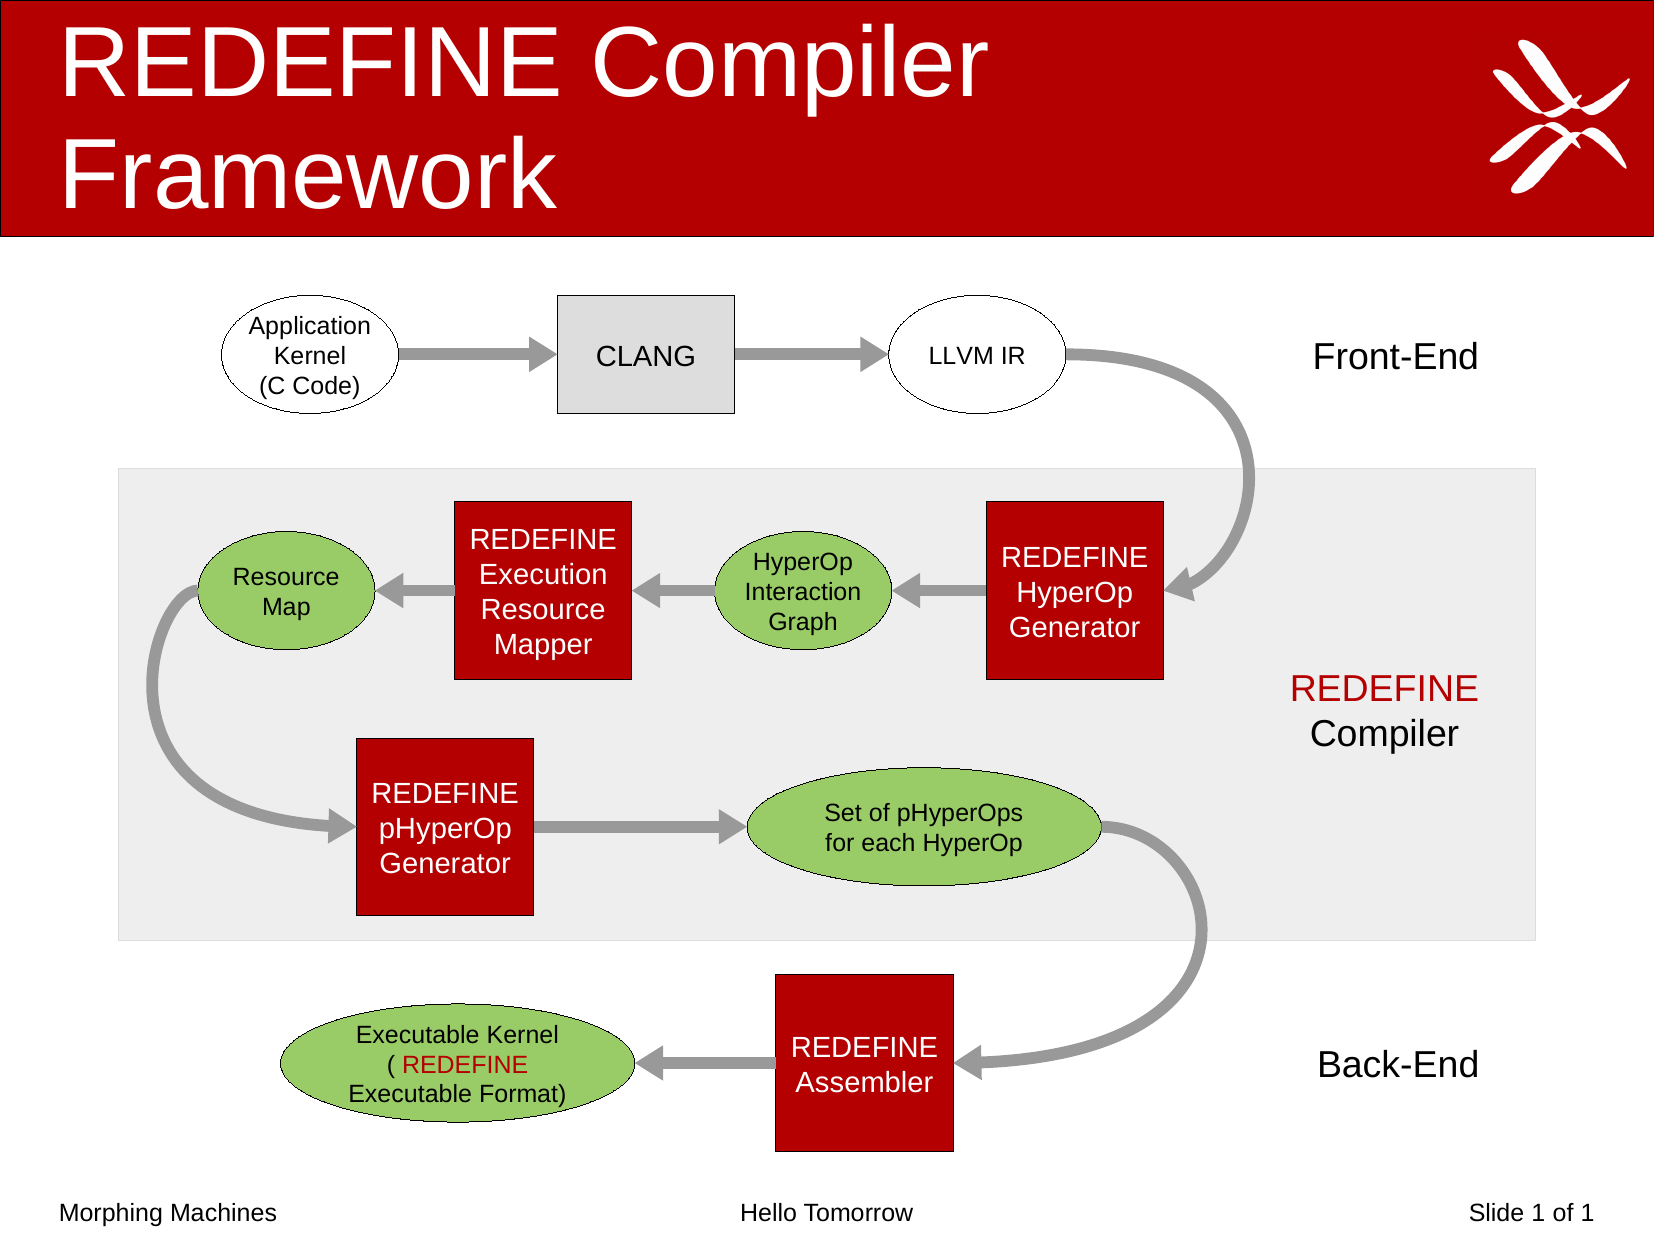

# REDEFINE Compiler Framework
Application
Kernel
(C Code)
CLANG
LLVM IR
Front-End
REDEFINE
Execution
Resource
Mapper
REDEFINE
HyperOp
Generator
Resource
Map
HyperOp
Interaction
Graph
REDEFINE
Compiler
REDEFINE
pHyperOp
Generator
Set of pHyperOps
for each HyperOp
REDEFINE
Assembler
Executable Kernel
( REDEFINE
Executable Format)
Back-End
Morphing Machines
Hello Tomorrow
1